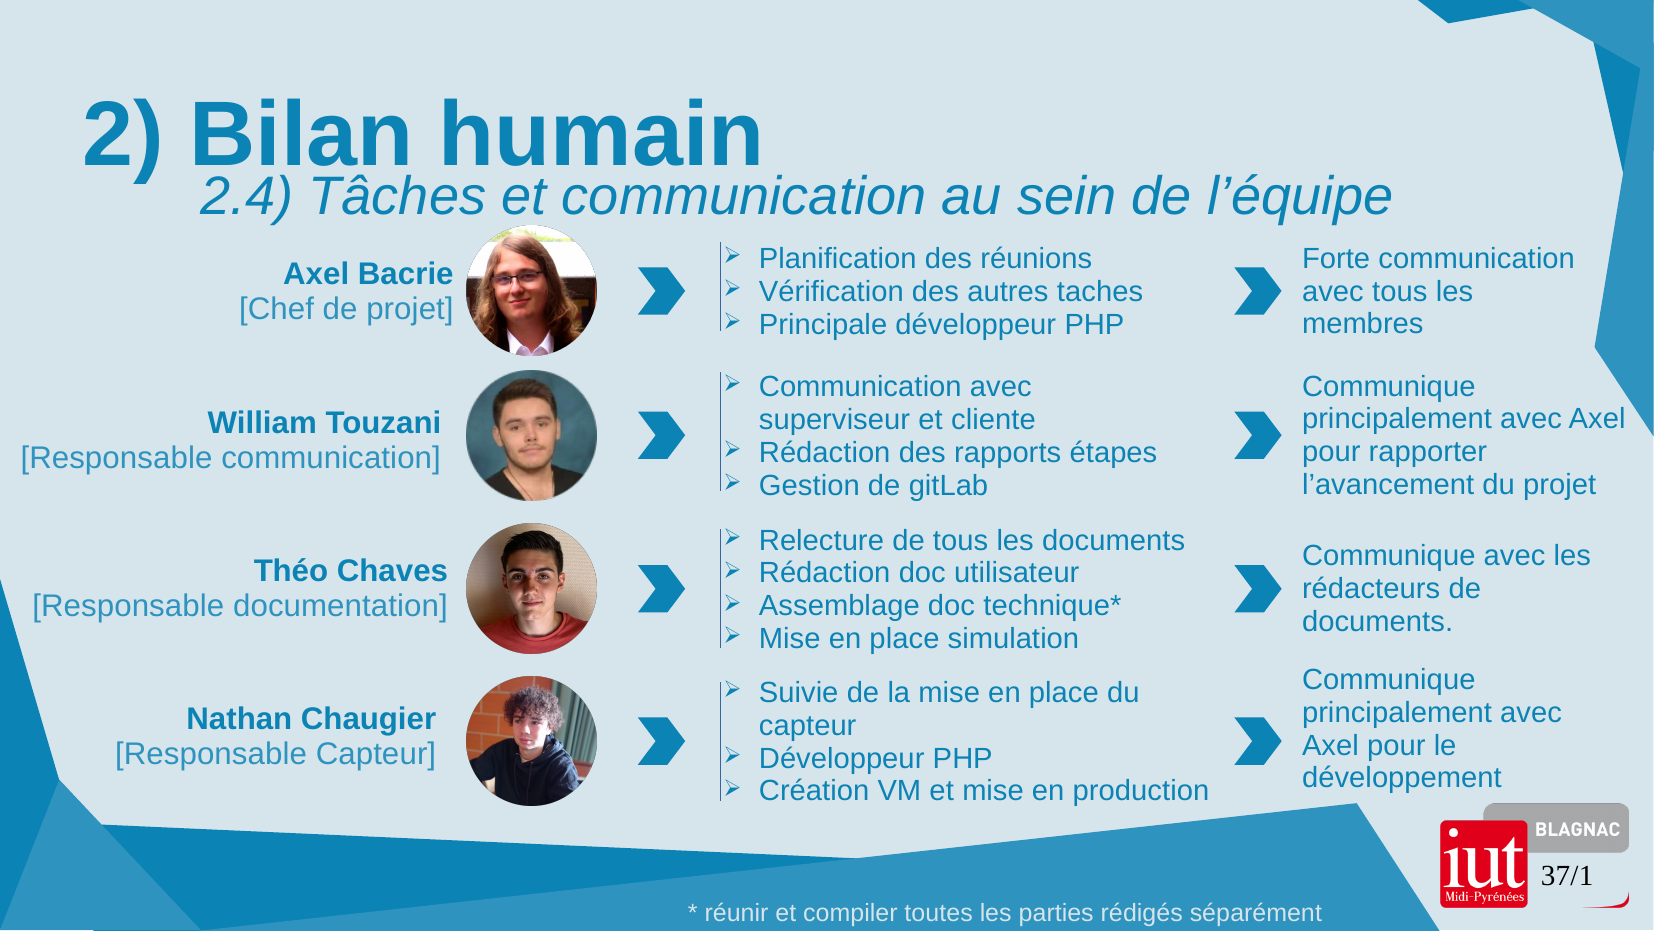

# 2) Bilan humain
2.4) Tâches et communication au sein de l’équipe
Forte communication avec tous les membres
Planification des réunions
Vérification des autres taches
Principale développeur PHP
Axel Bacrie
[Chef de projet]
Communique principalement avec Axel pour rapporter l’avancement du projet
Communication avec superviseur et cliente
Rédaction des rapports étapes
Gestion de gitLab
William Touzani
[Responsable communication]
Relecture de tous les documents
Rédaction doc utilisateur
Assemblage doc technique*
Mise en place simulation
Communique avec les rédacteurs de documents.
Théo Chaves
[Responsable documentation]
Communique principalement avec Axel pour le développement
Suivie de la mise en place du capteur
Développeur PHP
Création VM et mise en production
Nathan Chaugier
[Responsable Capteur]
37
* réunir et compiler toutes les parties rédigés séparément
Dire que :
	communication excellente grâce à discorde et car on travail sur d’autres projets ensemble
	tout le monde tjrs présent
	tous les rôles ont été conservés du début à la fin
	On a tous contribué a toutes les taches mais il y a tjrs un principale qui s’en occupe